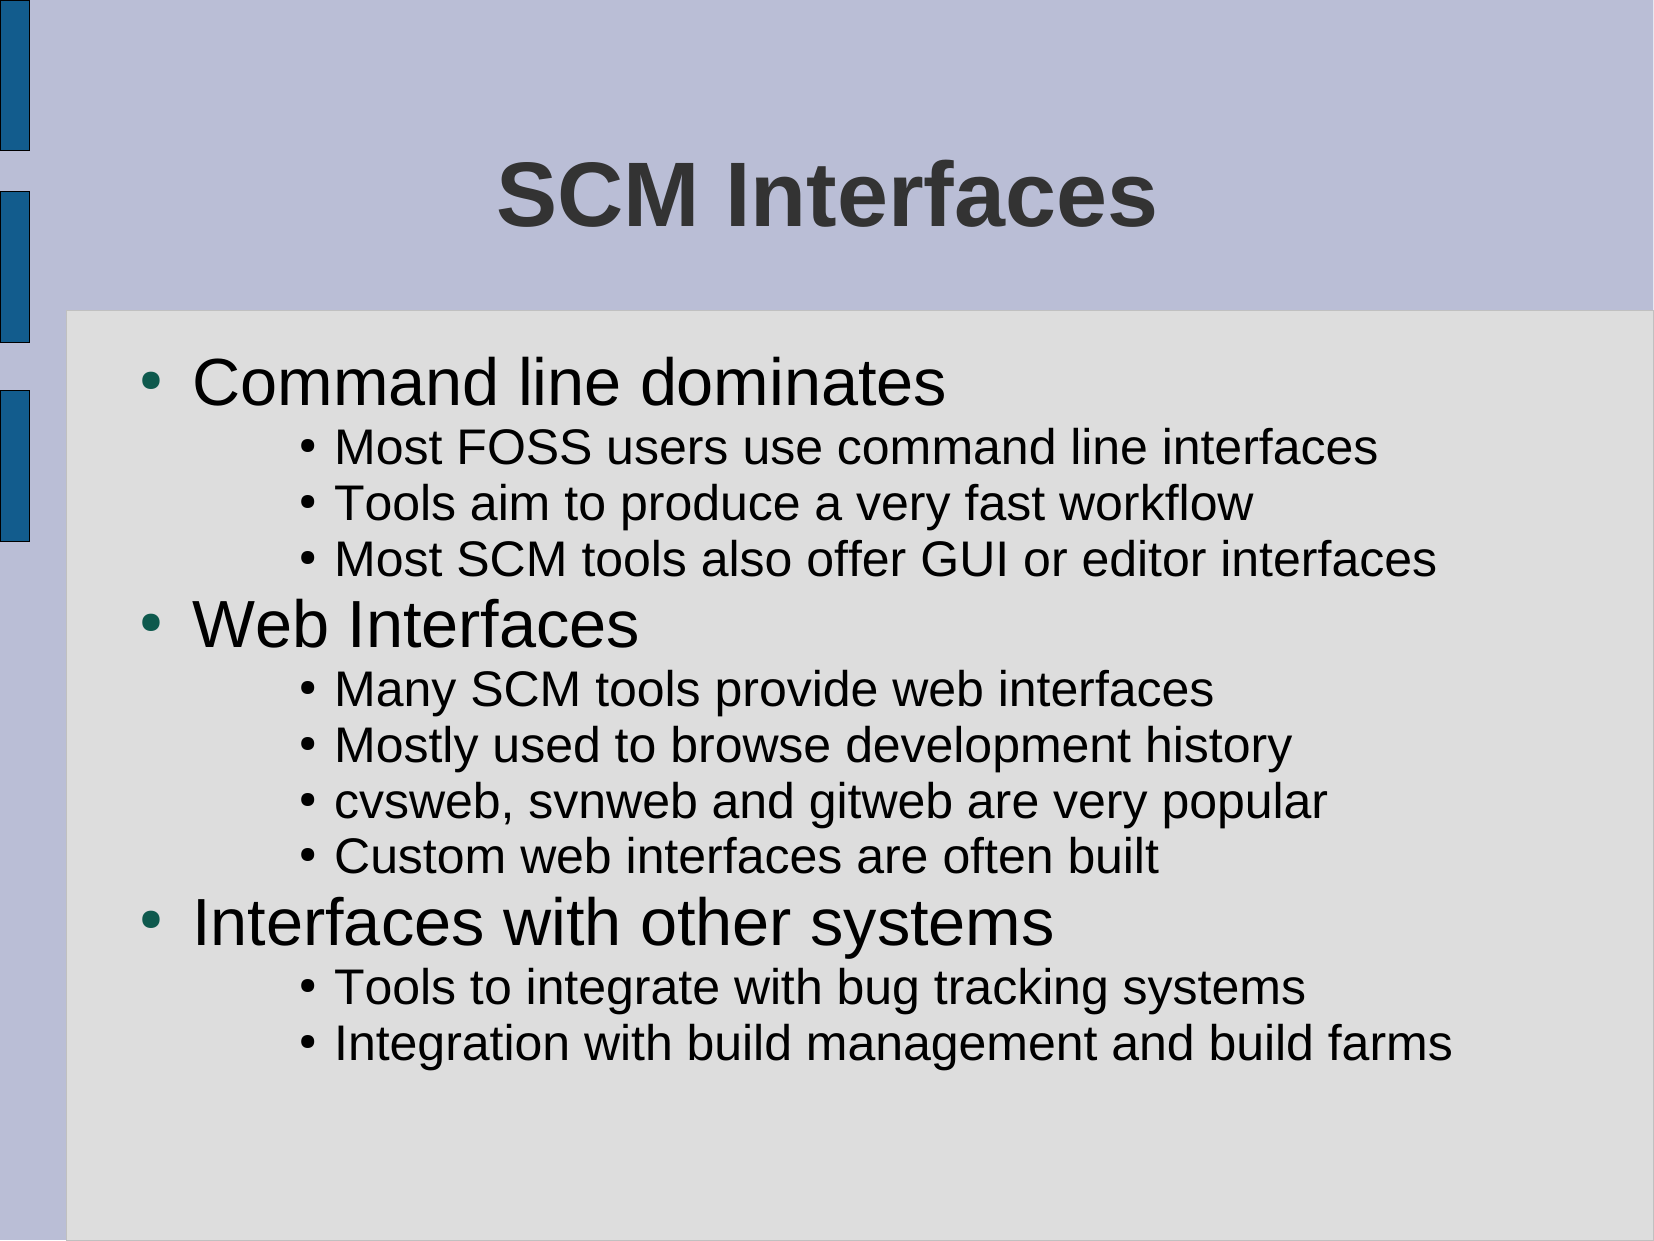

# SCM Interfaces
Command line dominates
Most FOSS users use command line interfaces
Tools aim to produce a very fast workflow
Most SCM tools also offer GUI or editor interfaces
Web Interfaces
Many SCM tools provide web interfaces
Mostly used to browse development history
cvsweb, svnweb and gitweb are very popular
Custom web interfaces are often built
Interfaces with other systems
Tools to integrate with bug tracking systems
Integration with build management and build farms